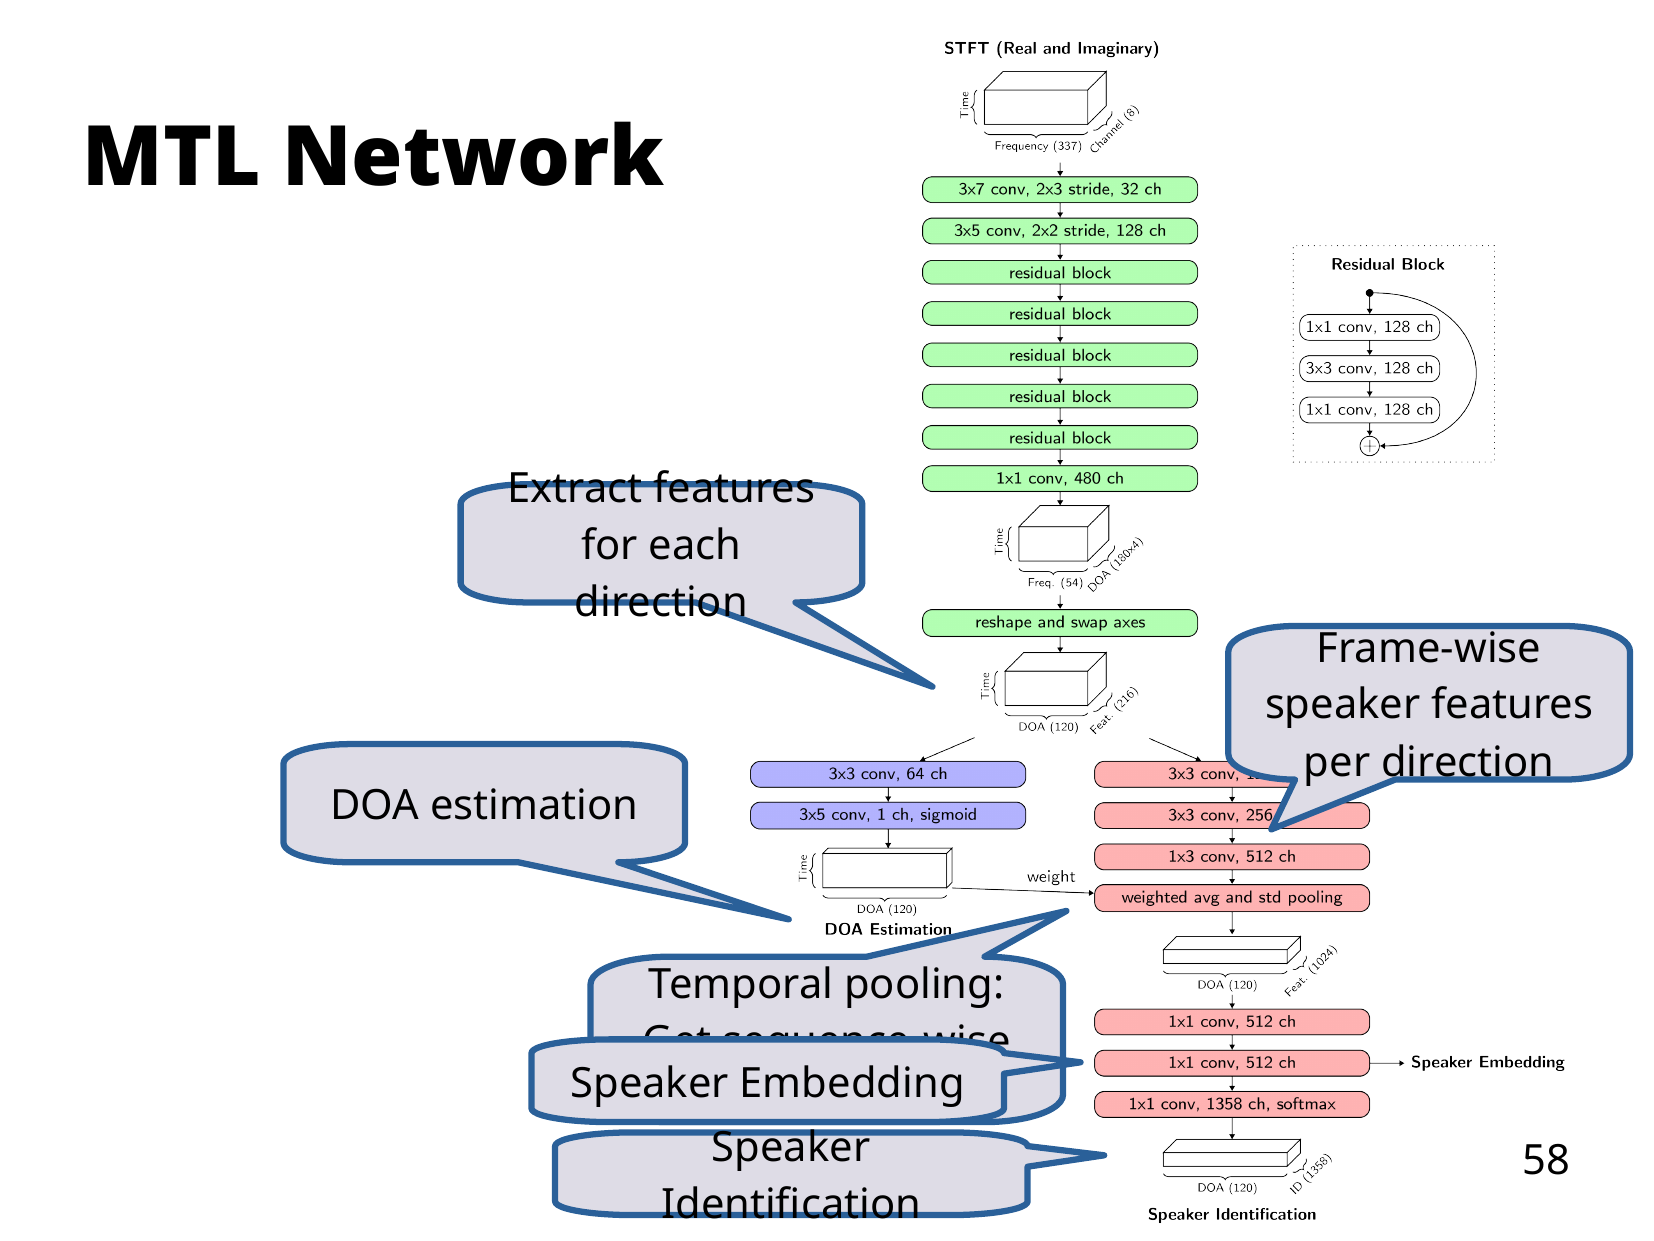

# MTL Network
Extract features for each direction
Frame-wise speaker features per direction
DOA estimation
Temporal pooling:
Get sequence-wise speaker features
Speaker Embedding
58
Speaker Identification